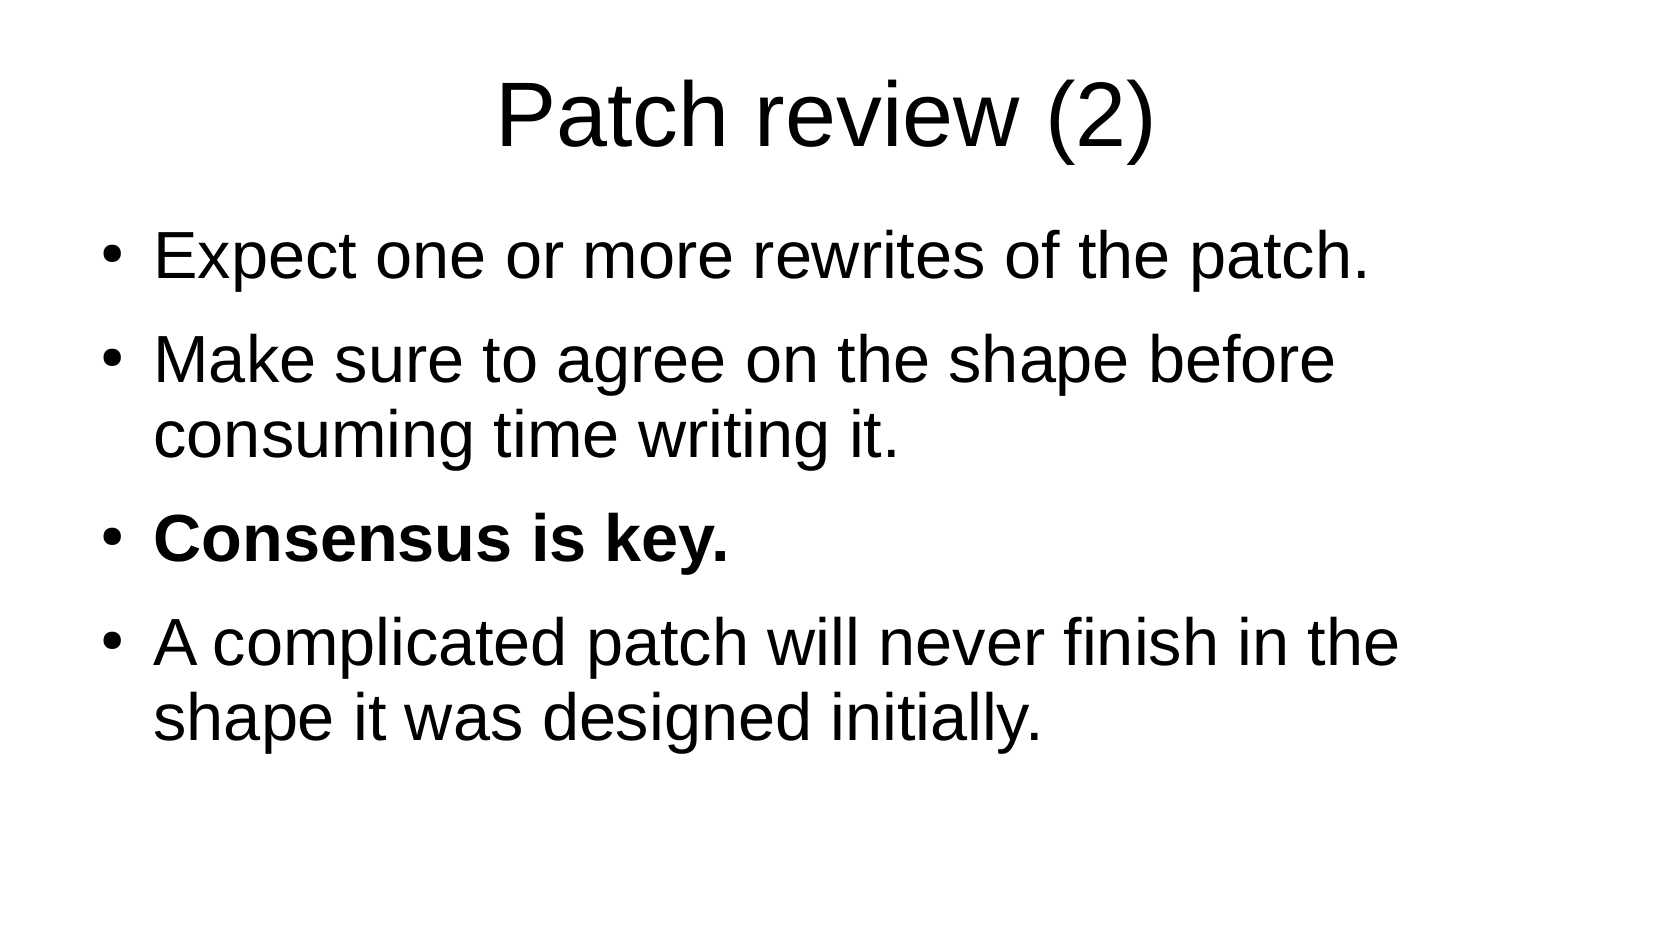

# Patch review (2)
Expect one or more rewrites of the patch.
Make sure to agree on the shape before consuming time writing it.
Consensus is key.
A complicated patch will never finish in the shape it was designed initially.